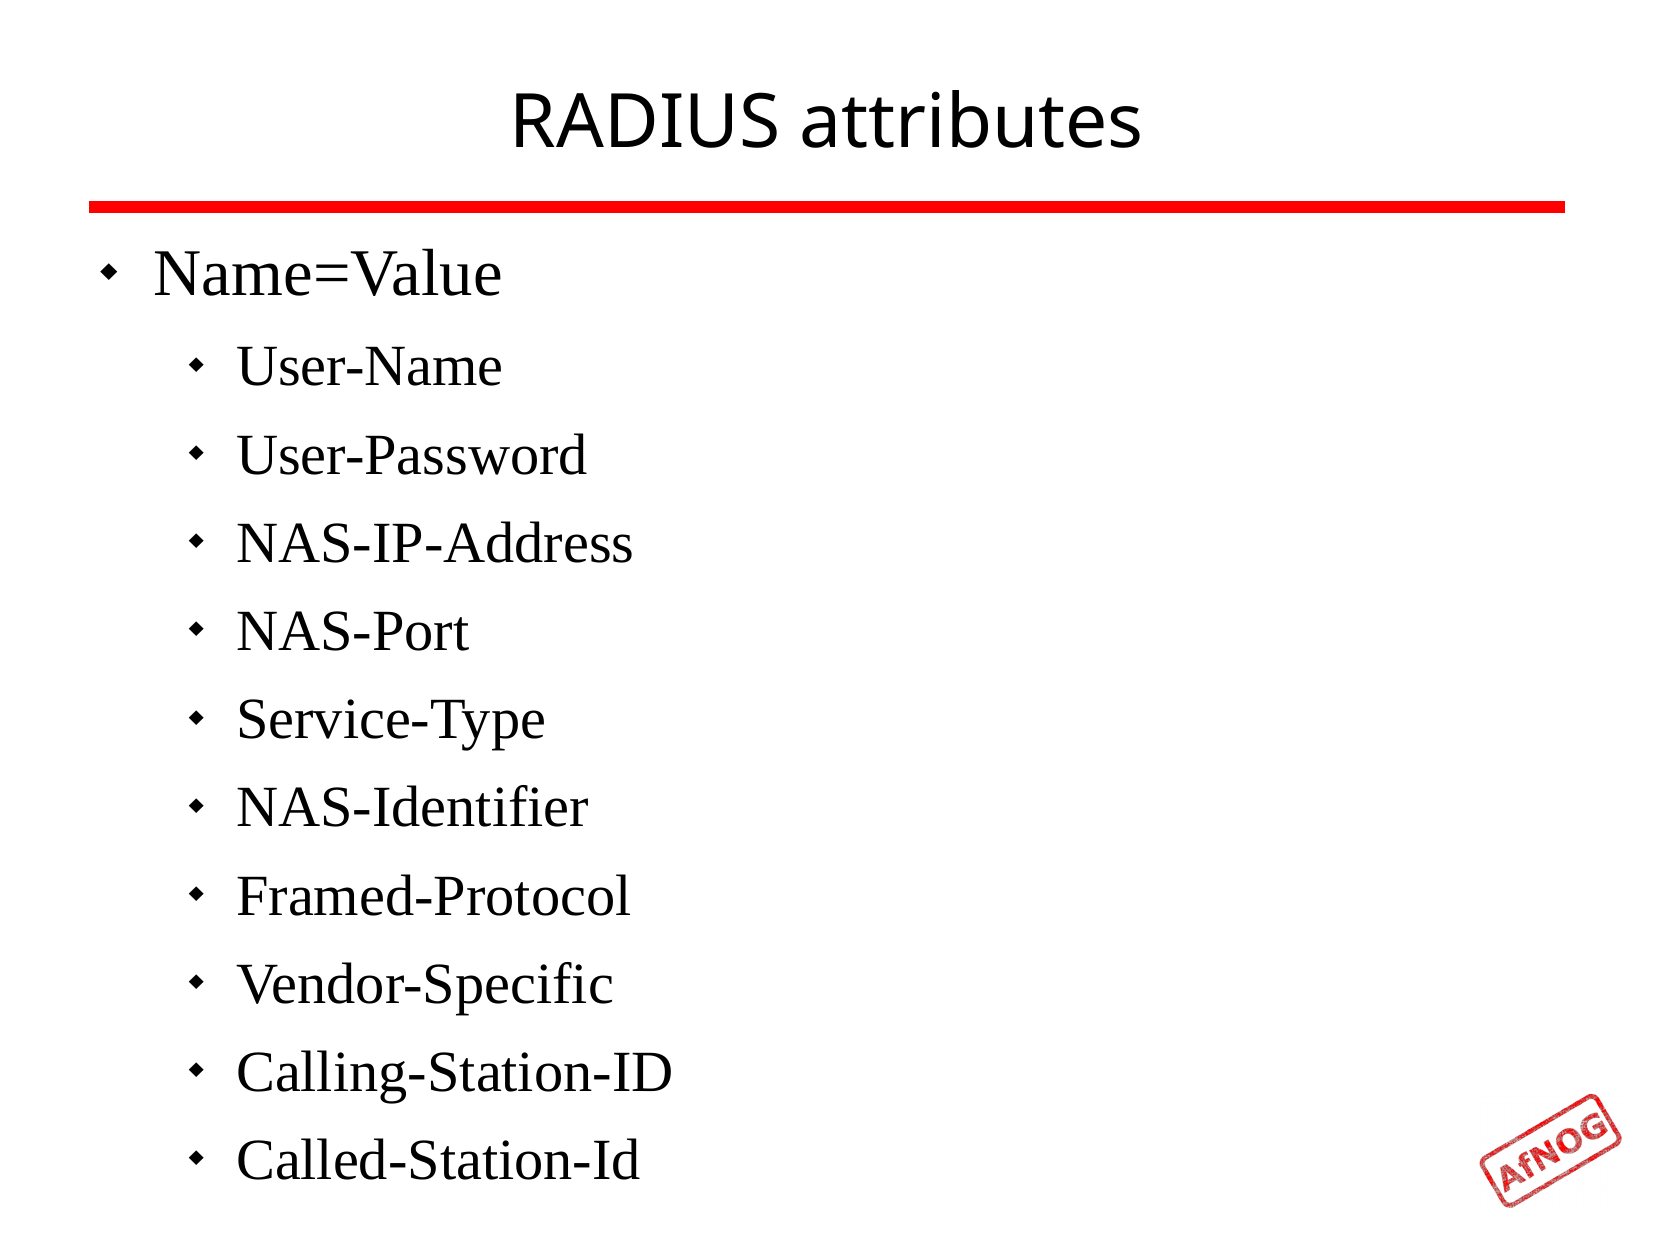

# RADIUS attributes
Name=Value
User-Name
User-Password
NAS-IP-Address
NAS-Port
Service-Type
NAS-Identifier
Framed-Protocol
Vendor-Specific
Calling-Station-ID
Called-Station-Id